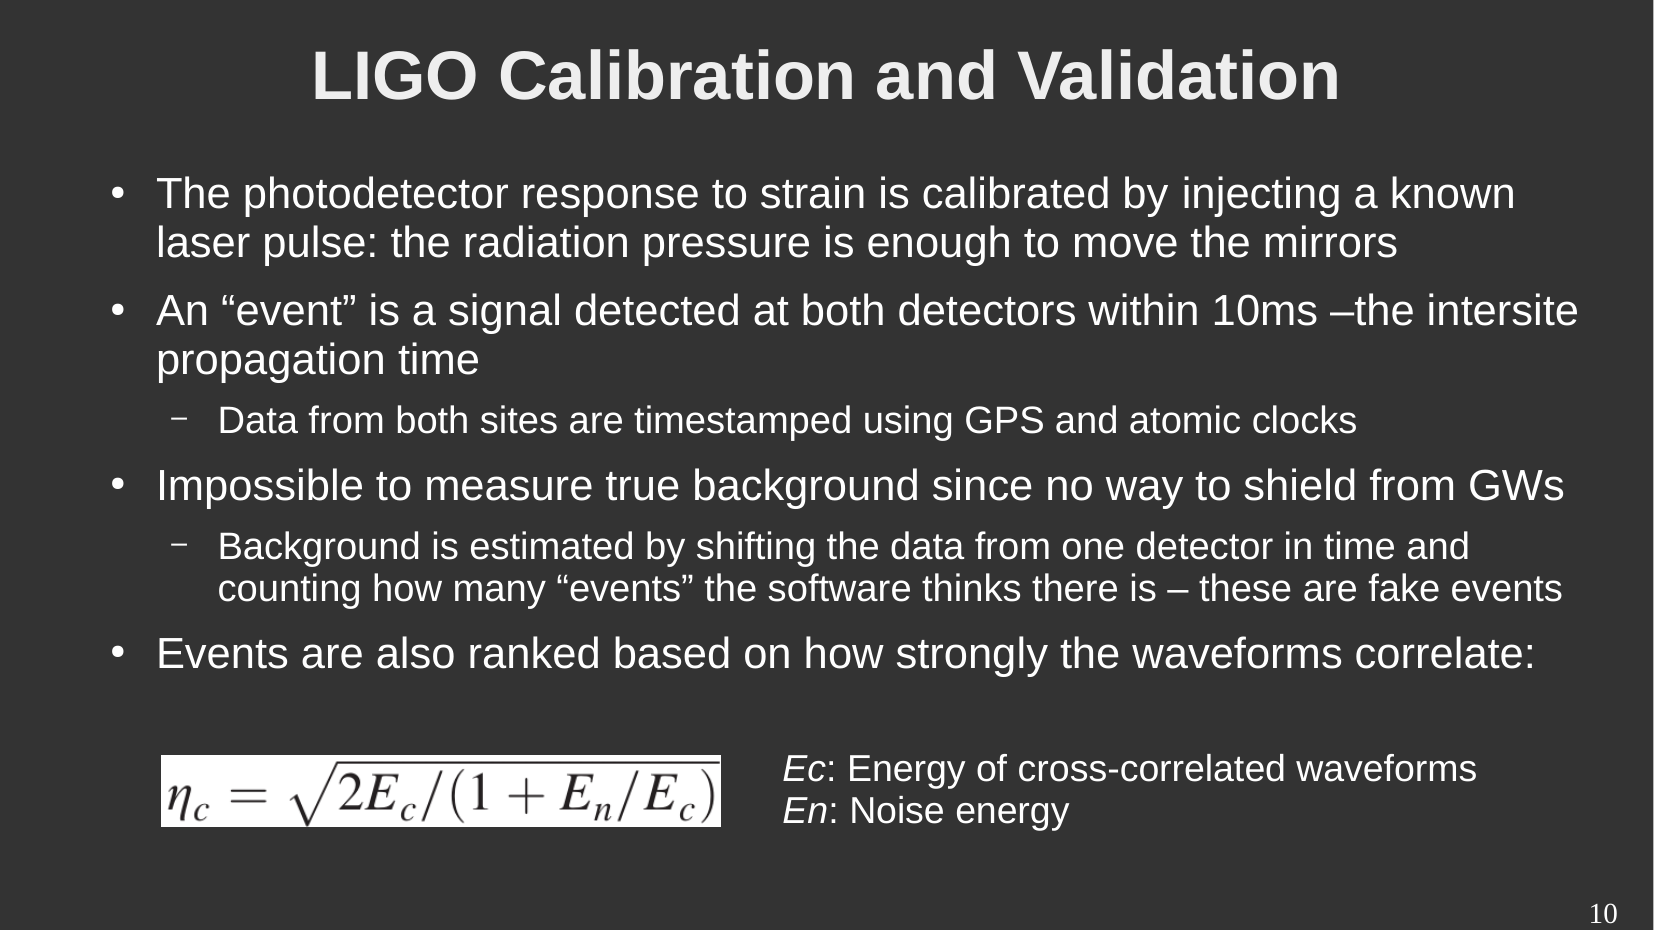

# LIGO Calibration and Validation
The photodetector response to strain is calibrated by injecting a known laser pulse: the radiation pressure is enough to move the mirrors
An “event” is a signal detected at both detectors within 10ms –the intersite propagation time
Data from both sites are timestamped using GPS and atomic clocks
Impossible to measure true background since no way to shield from GWs
Background is estimated by shifting the data from one detector in time and counting how many “events” the software thinks there is – these are fake events
Events are also ranked based on how strongly the waveforms correlate:
Ec: Energy of cross-correlated waveforms
En: Noise energy